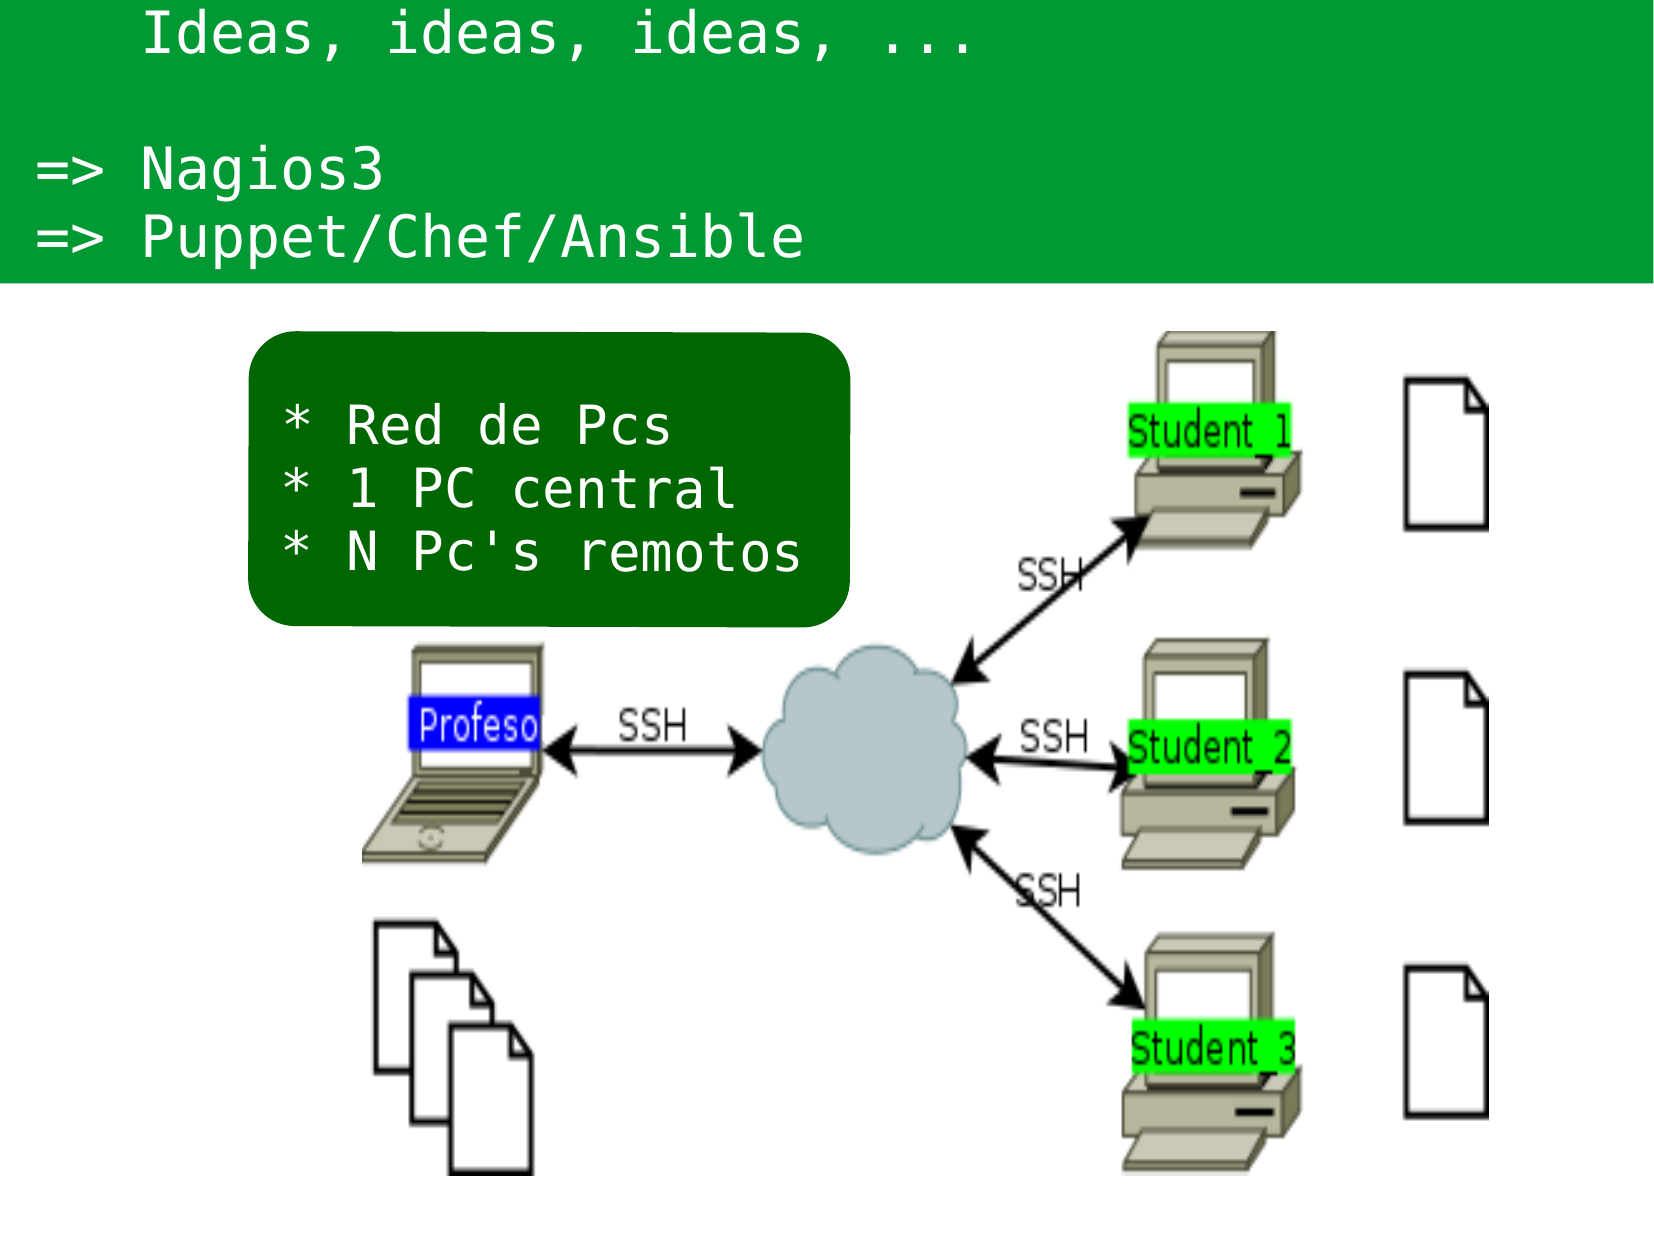

# Ideas, ideas, ideas, ... => Nagios3 => Puppet/Chef/Ansible
 * Red de Pcs
 * 1 PC central
 * N Pc's remotos